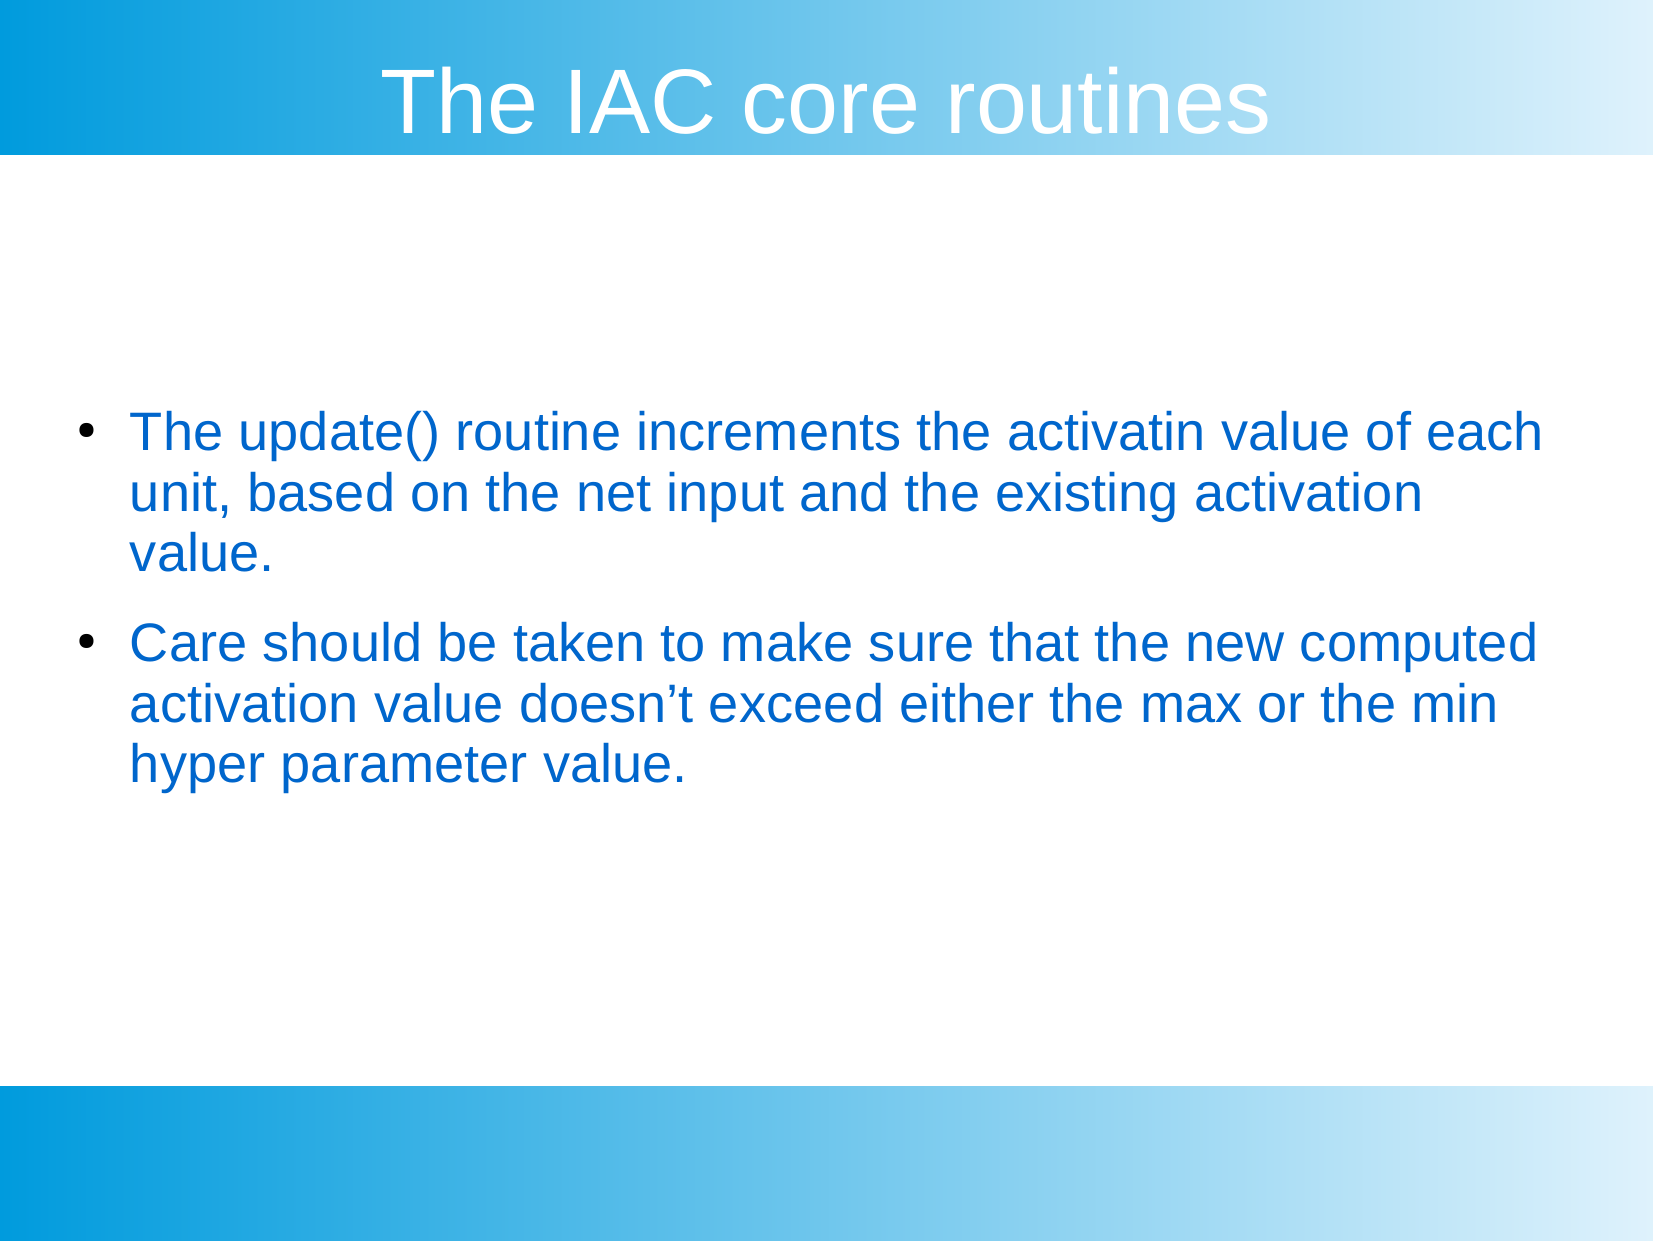

# The IAC core routines
The update() routine increments the activatin value of each unit, based on the net input and the existing activation value.
Care should be taken to make sure that the new computed activation value doesn’t exceed either the max or the min hyper parameter value.